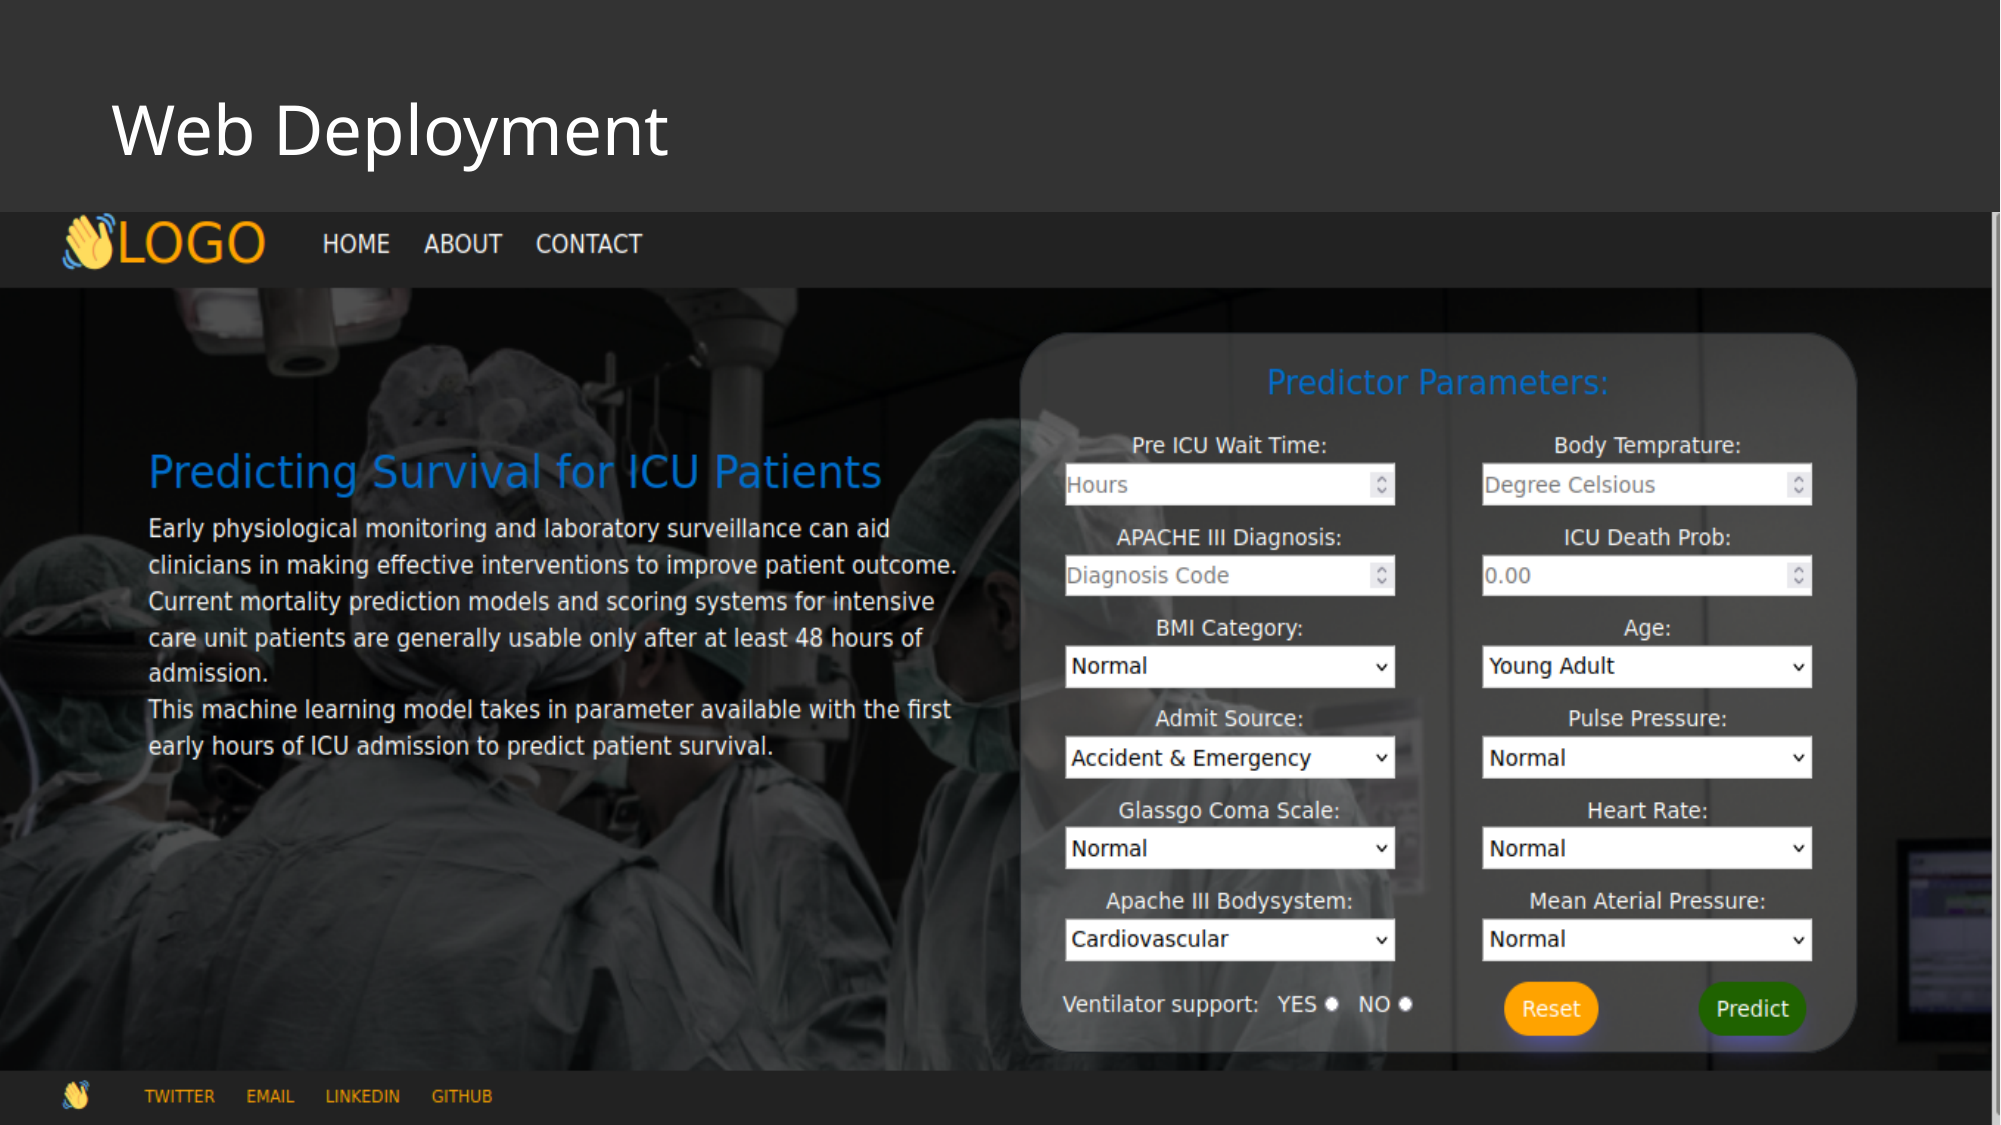

Web Deployment
Place your flowchart of web scraping here